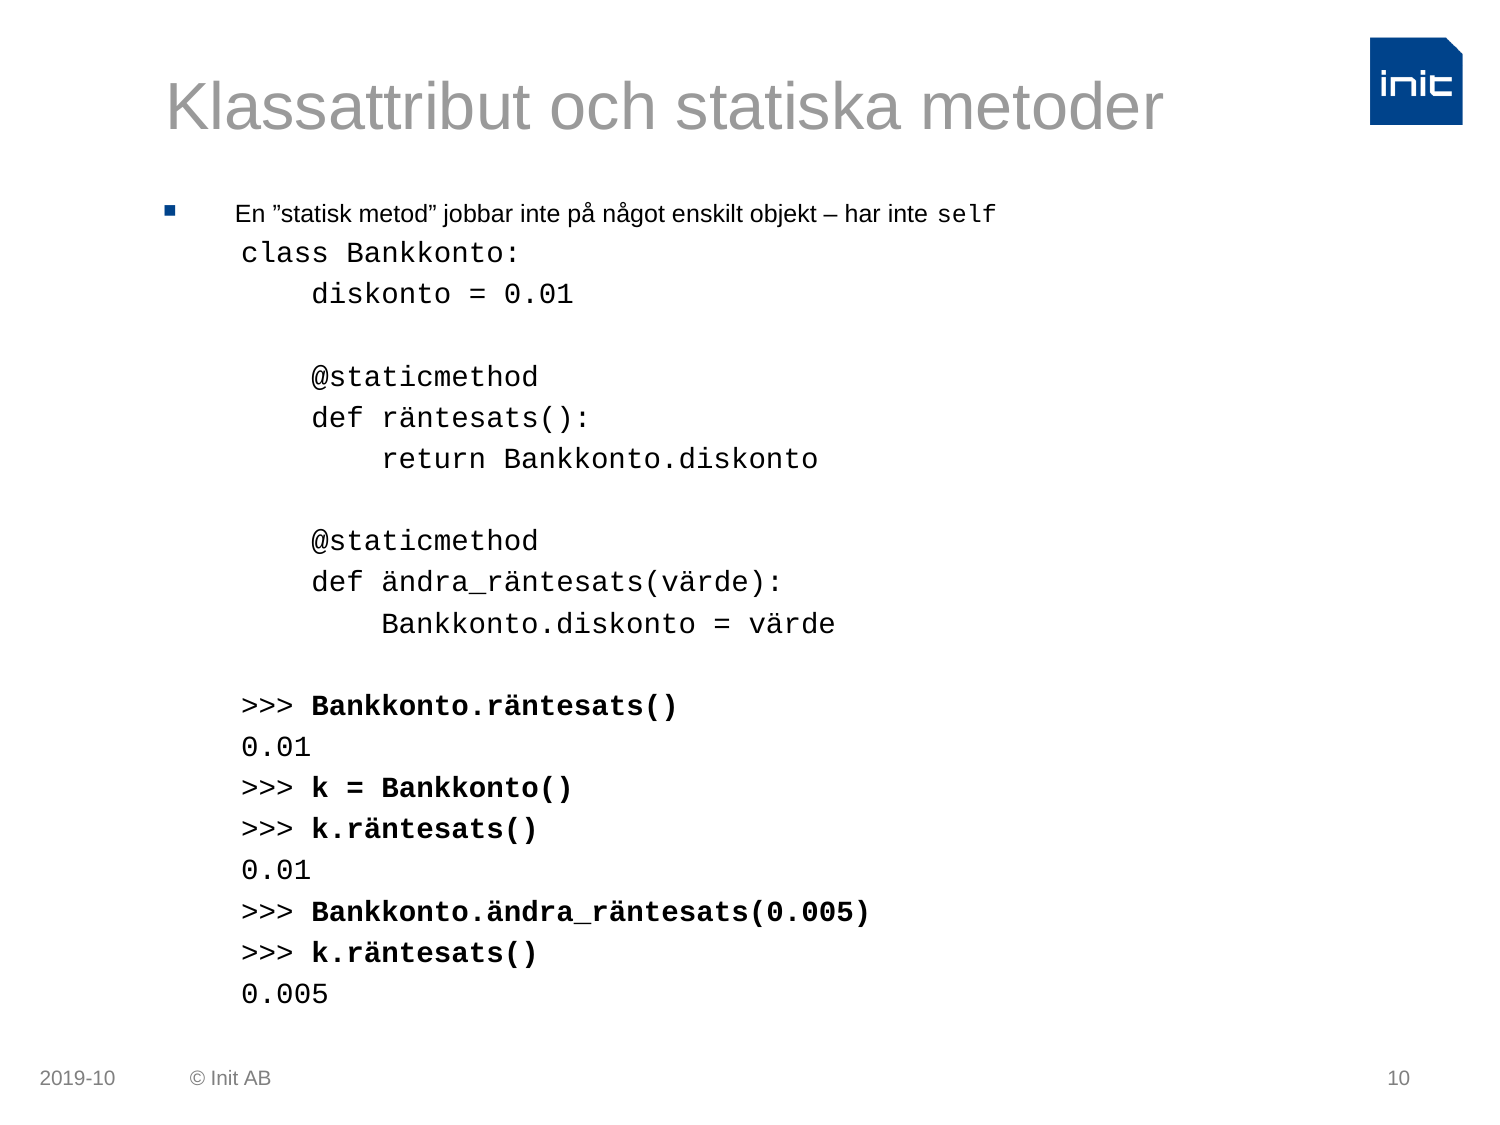

Klassattribut och statiska metoder
 En ”statisk metod” jobbar inte på något enskilt objekt – har inte self
class Bankkonto:
 diskonto = 0.01
 @staticmethod
 def räntesats():
 return Bankkonto.diskonto
 @staticmethod
 def ändra_räntesats(värde):
 Bankkonto.diskonto = värde
>>> Bankkonto.räntesats()
0.01
>>> k = Bankkonto()
>>> k.räntesats()
0.01
>>> Bankkonto.ändra_räntesats(0.005)
>>> k.räntesats()
0.005
2019-10
© Init AB